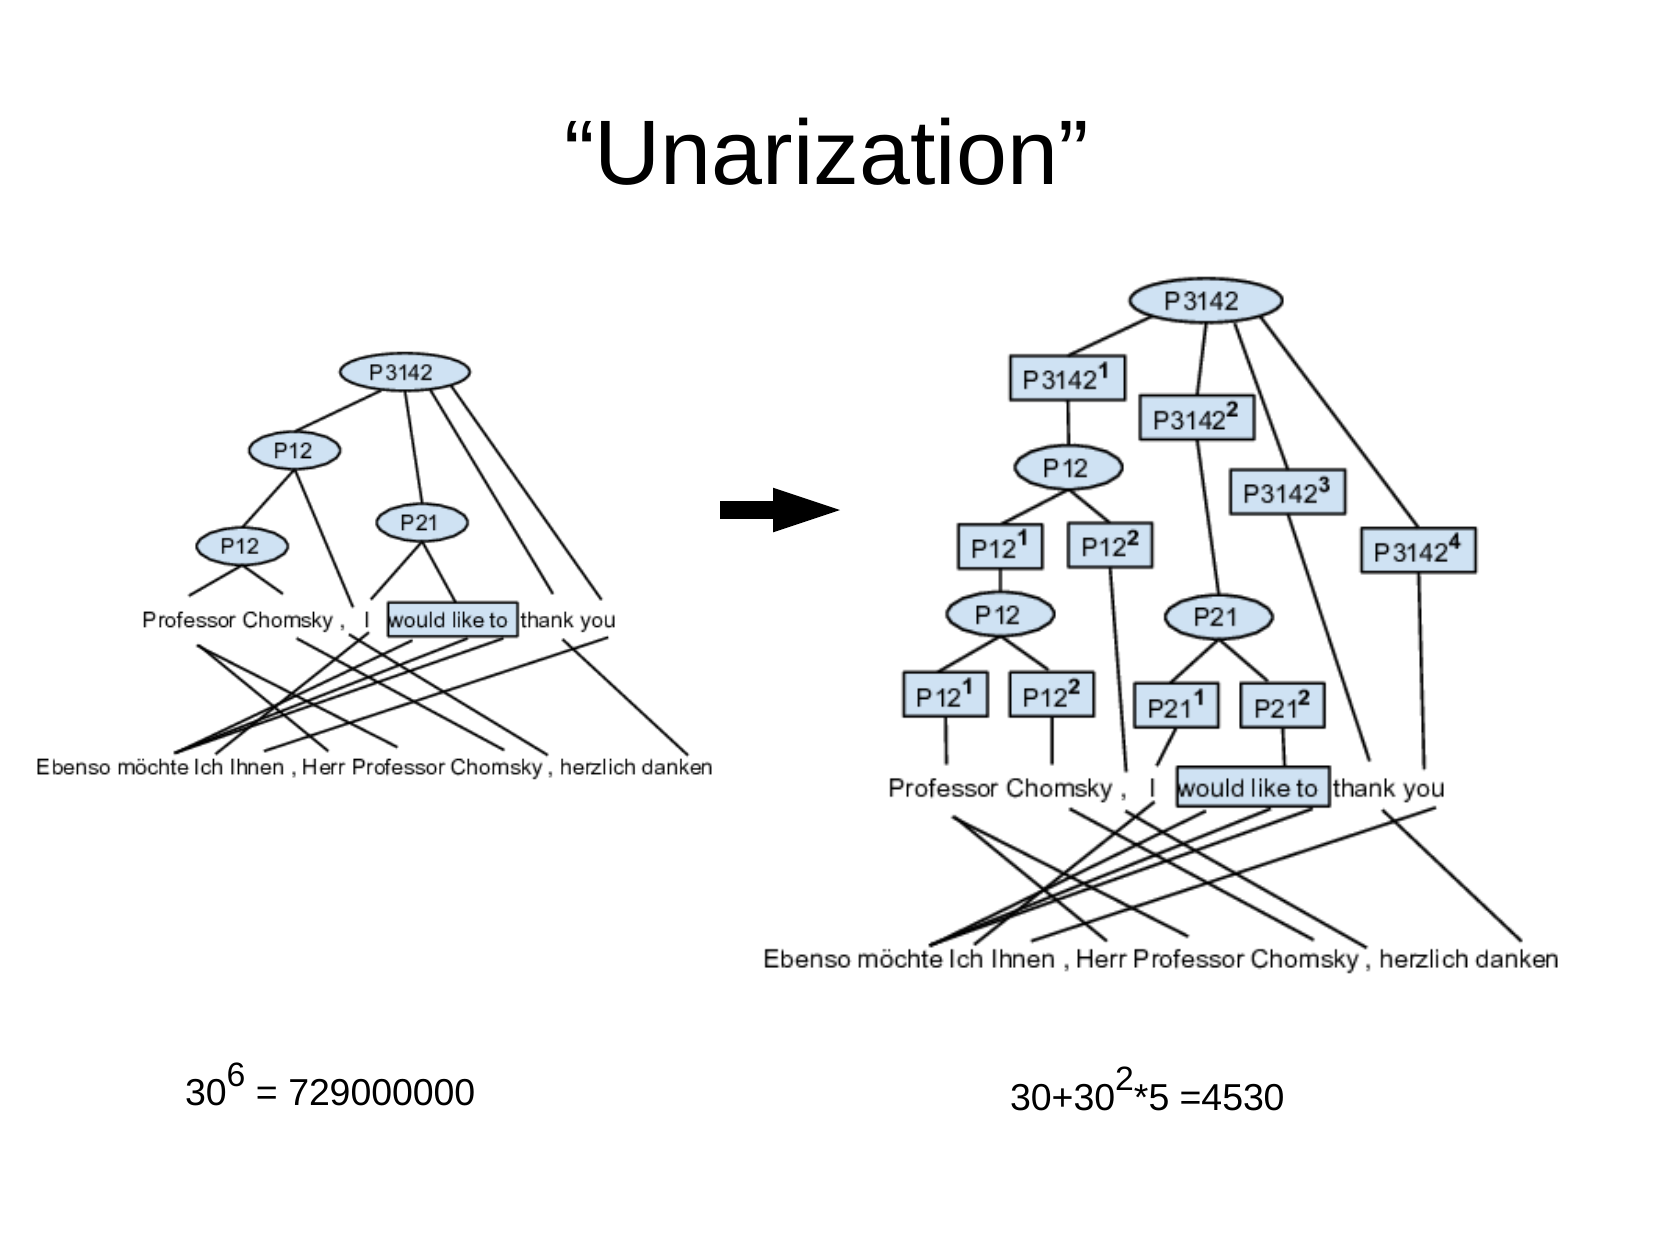

# “Unarization”
306 = 729000000
30+302*5 =4530